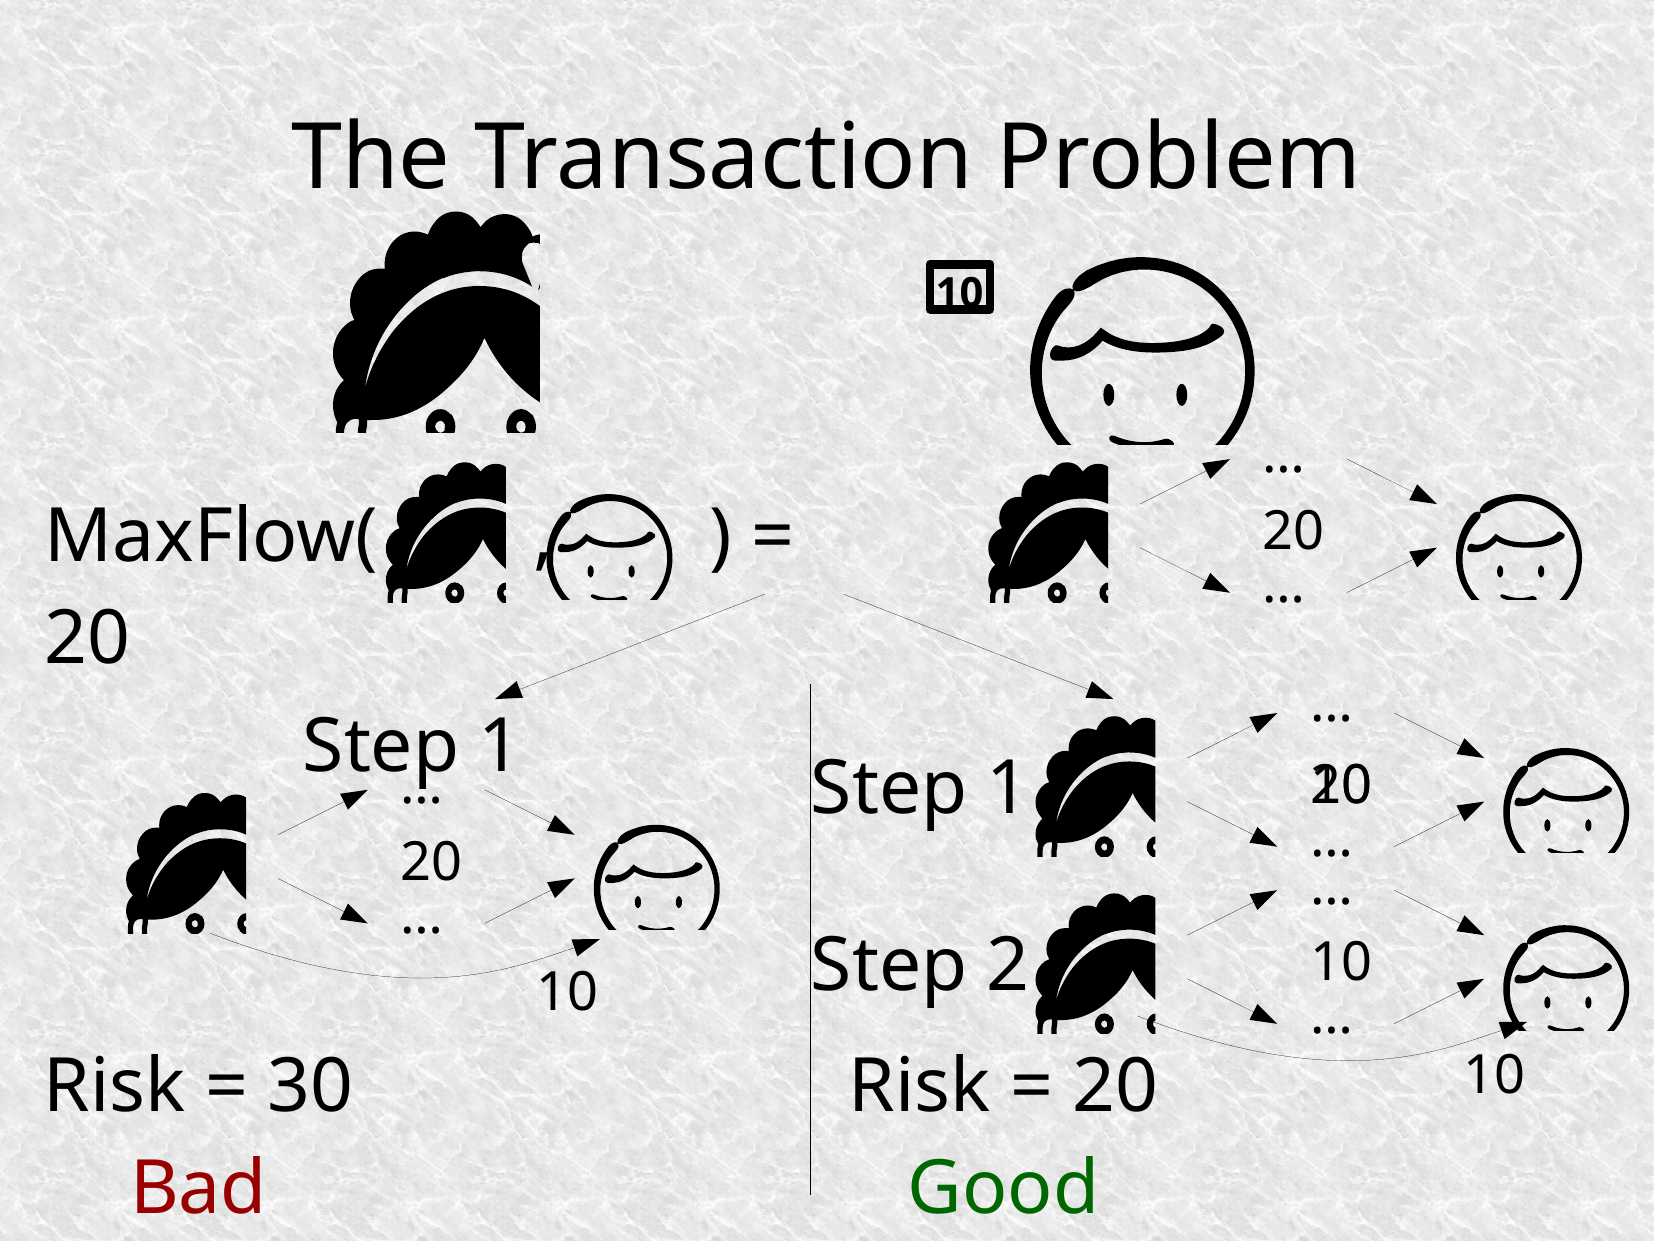

# The Transaction Problem
10
…
MaxFlow( , ) = 20
20
…
…
Step 1
Step 1
…
10
20
…
20
…
…
Step 2
10
10
…
Risk = 30
Bad idea!
Risk = 20
Good idea!
10